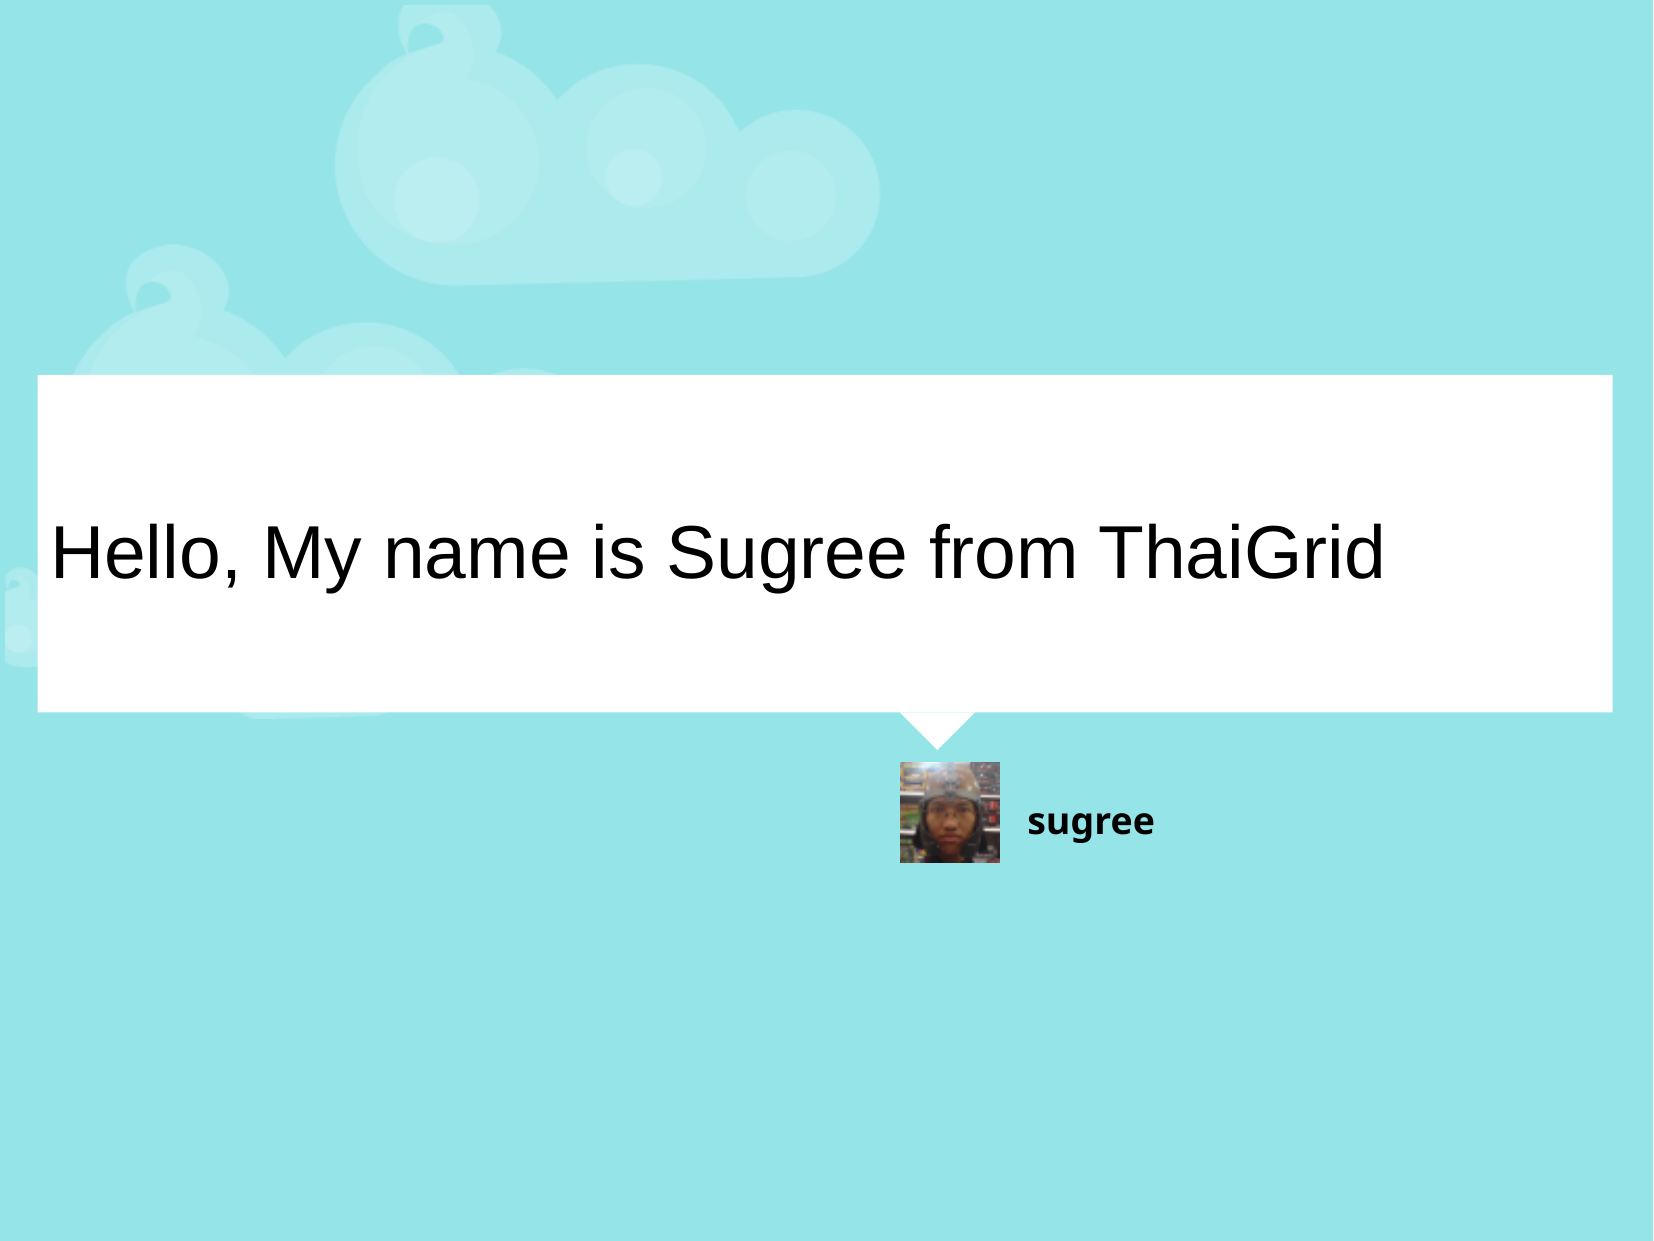

# Hello, My name is Sugree from ThaiGrid